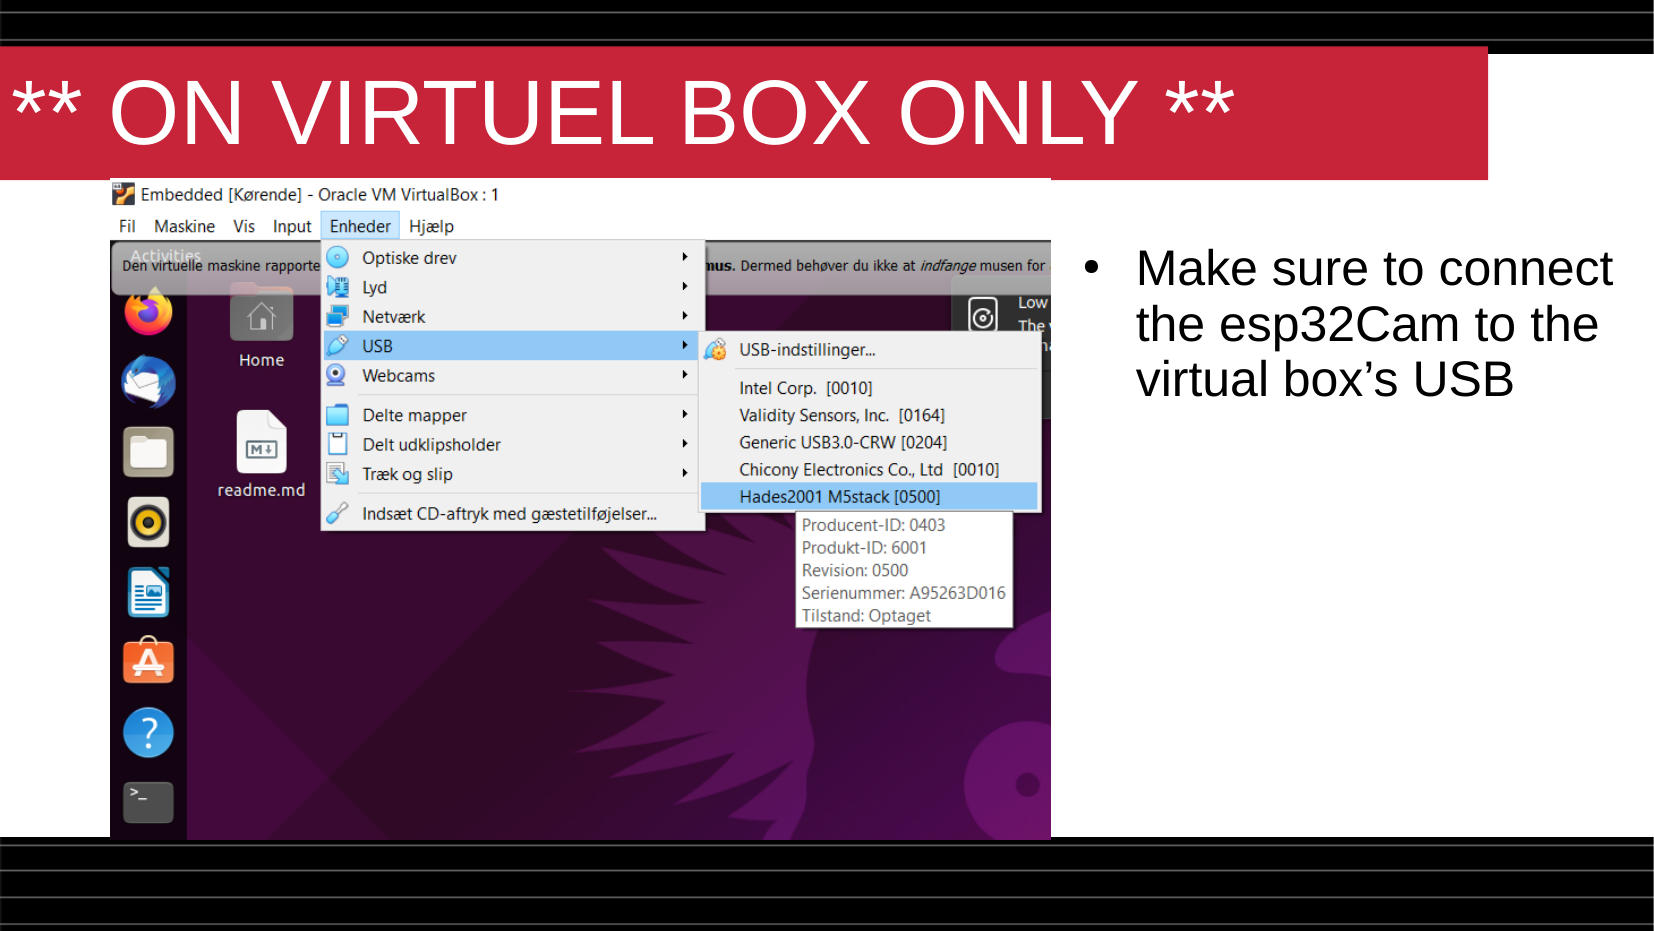

# ** ON VIRTUEL BOX ONLY **
Make sure to connect the esp32Cam to the virtual box’s USB